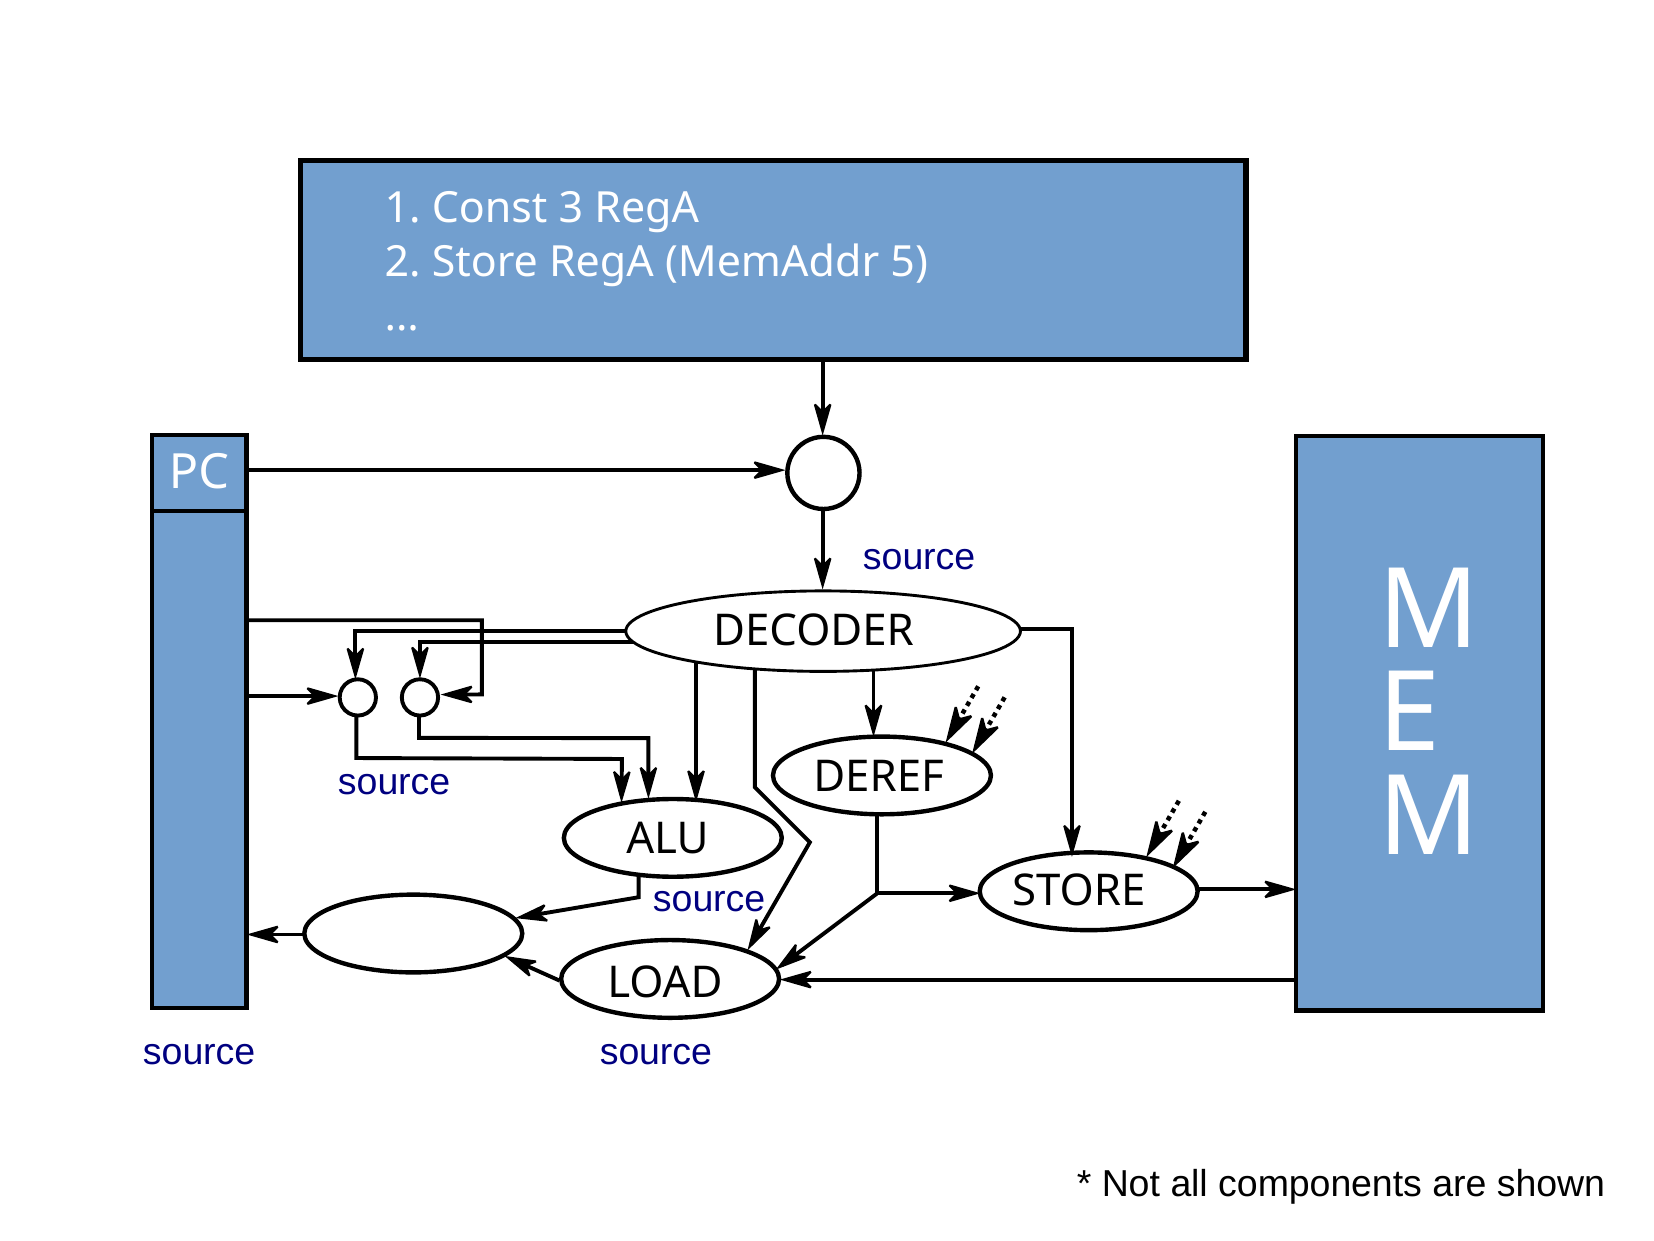

source
source
source
source
source
* Not all components are shown